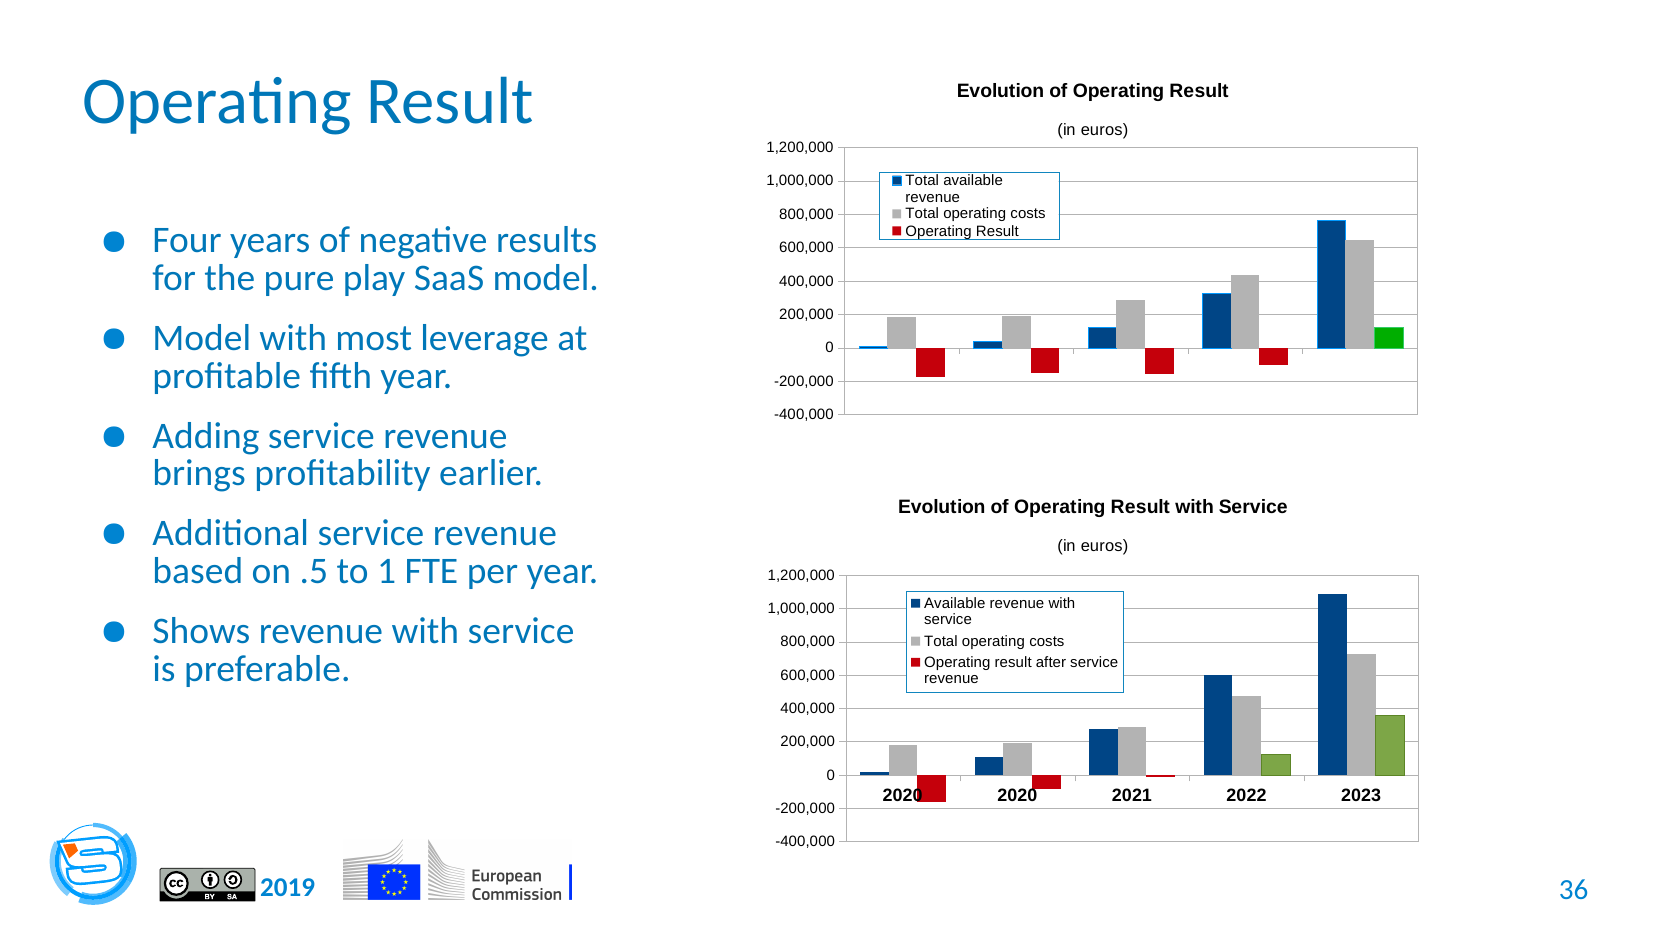

# Operating Result
Four years of negative results for the pure play SaaS model.
Model with most leverage at profitable fifth year.
Adding service revenue brings profitability earlier.
Additional service revenue based on .5 to 1 FTE per year.
Shows revenue with service is preferable.
36